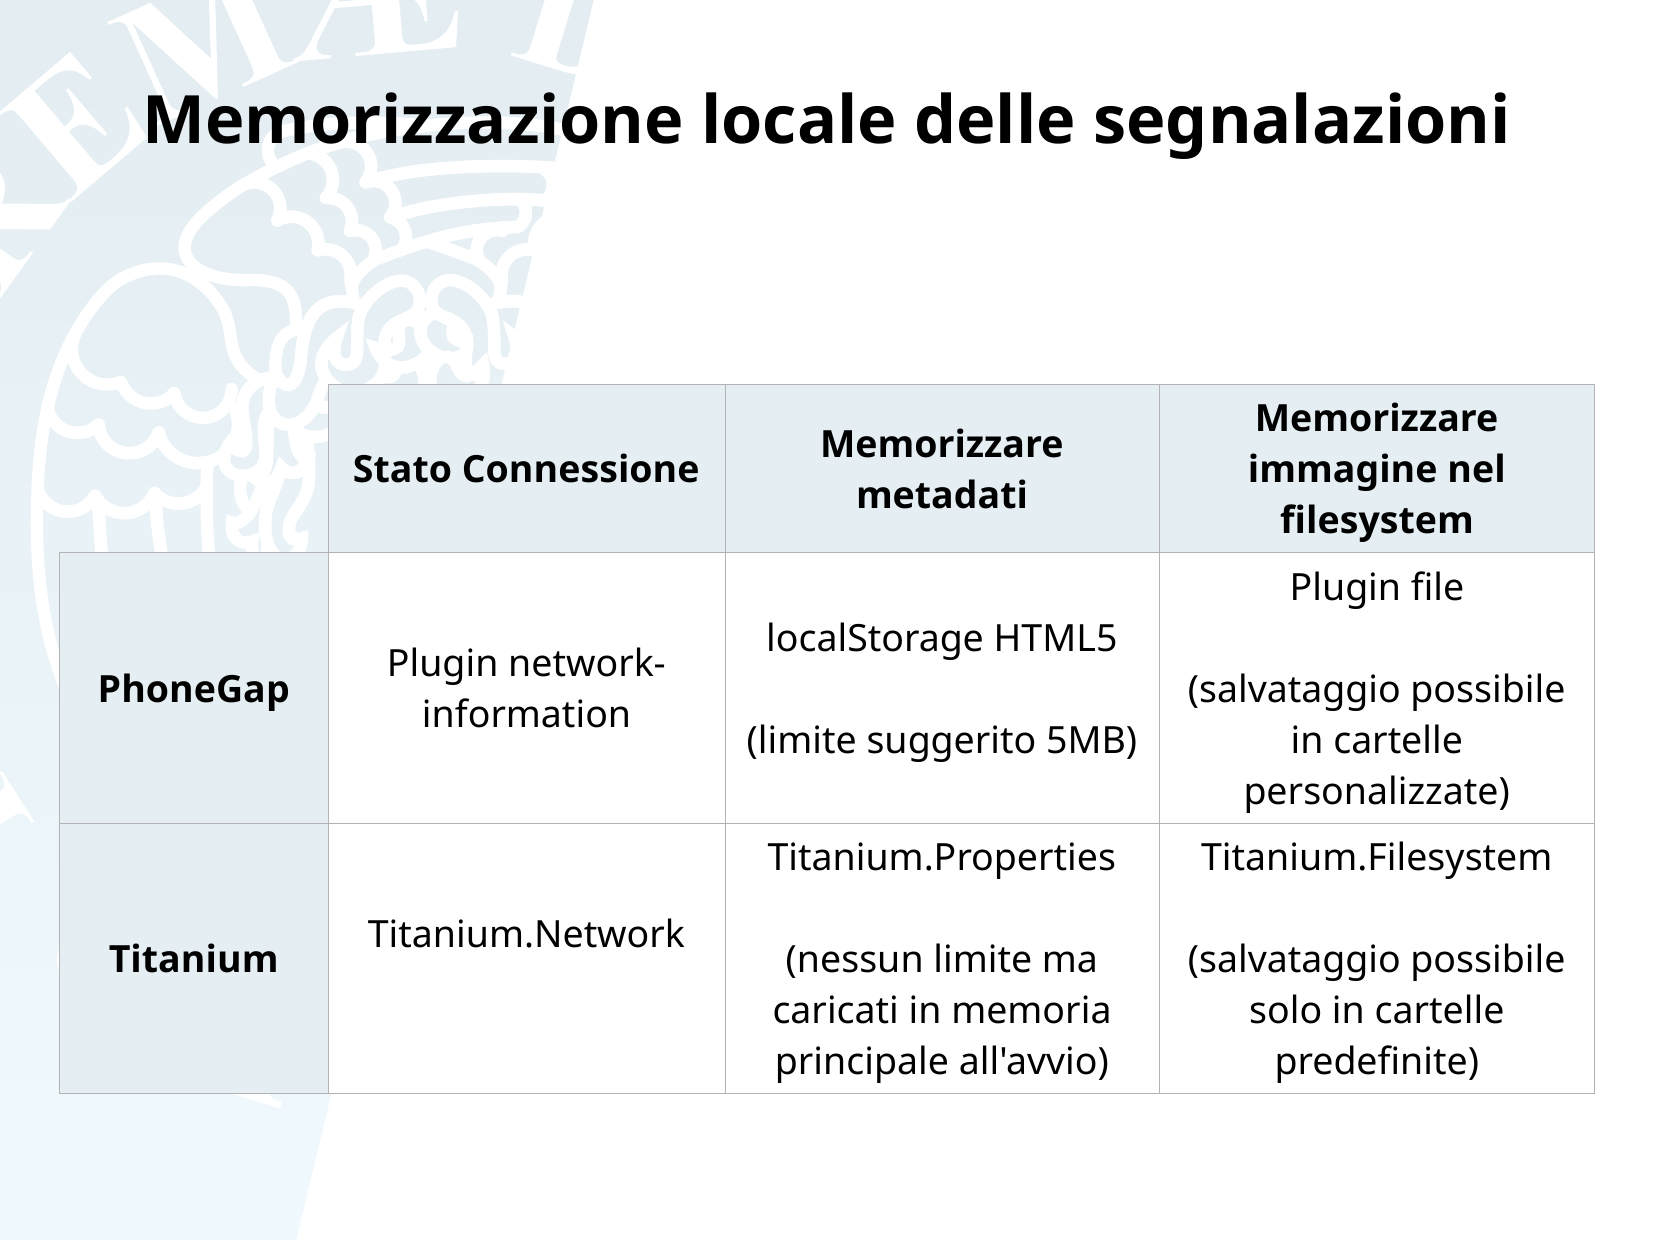

# Memorizzazione locale delle segnalazioni
| | Stato Connessione | Memorizzare metadati | Memorizzare immagine nel filesystem |
| --- | --- | --- | --- |
| PhoneGap | Plugin network-information | localStorage HTML5 (limite suggerito 5MB) | Plugin file (salvataggio possibile in cartelle personalizzate) |
| Titanium | Titanium.Network | Titanium.Properties (nessun limite ma caricati in memoria principale all'avvio) | Titanium.Filesystem (salvataggio possibile solo in cartelle predefinite) |